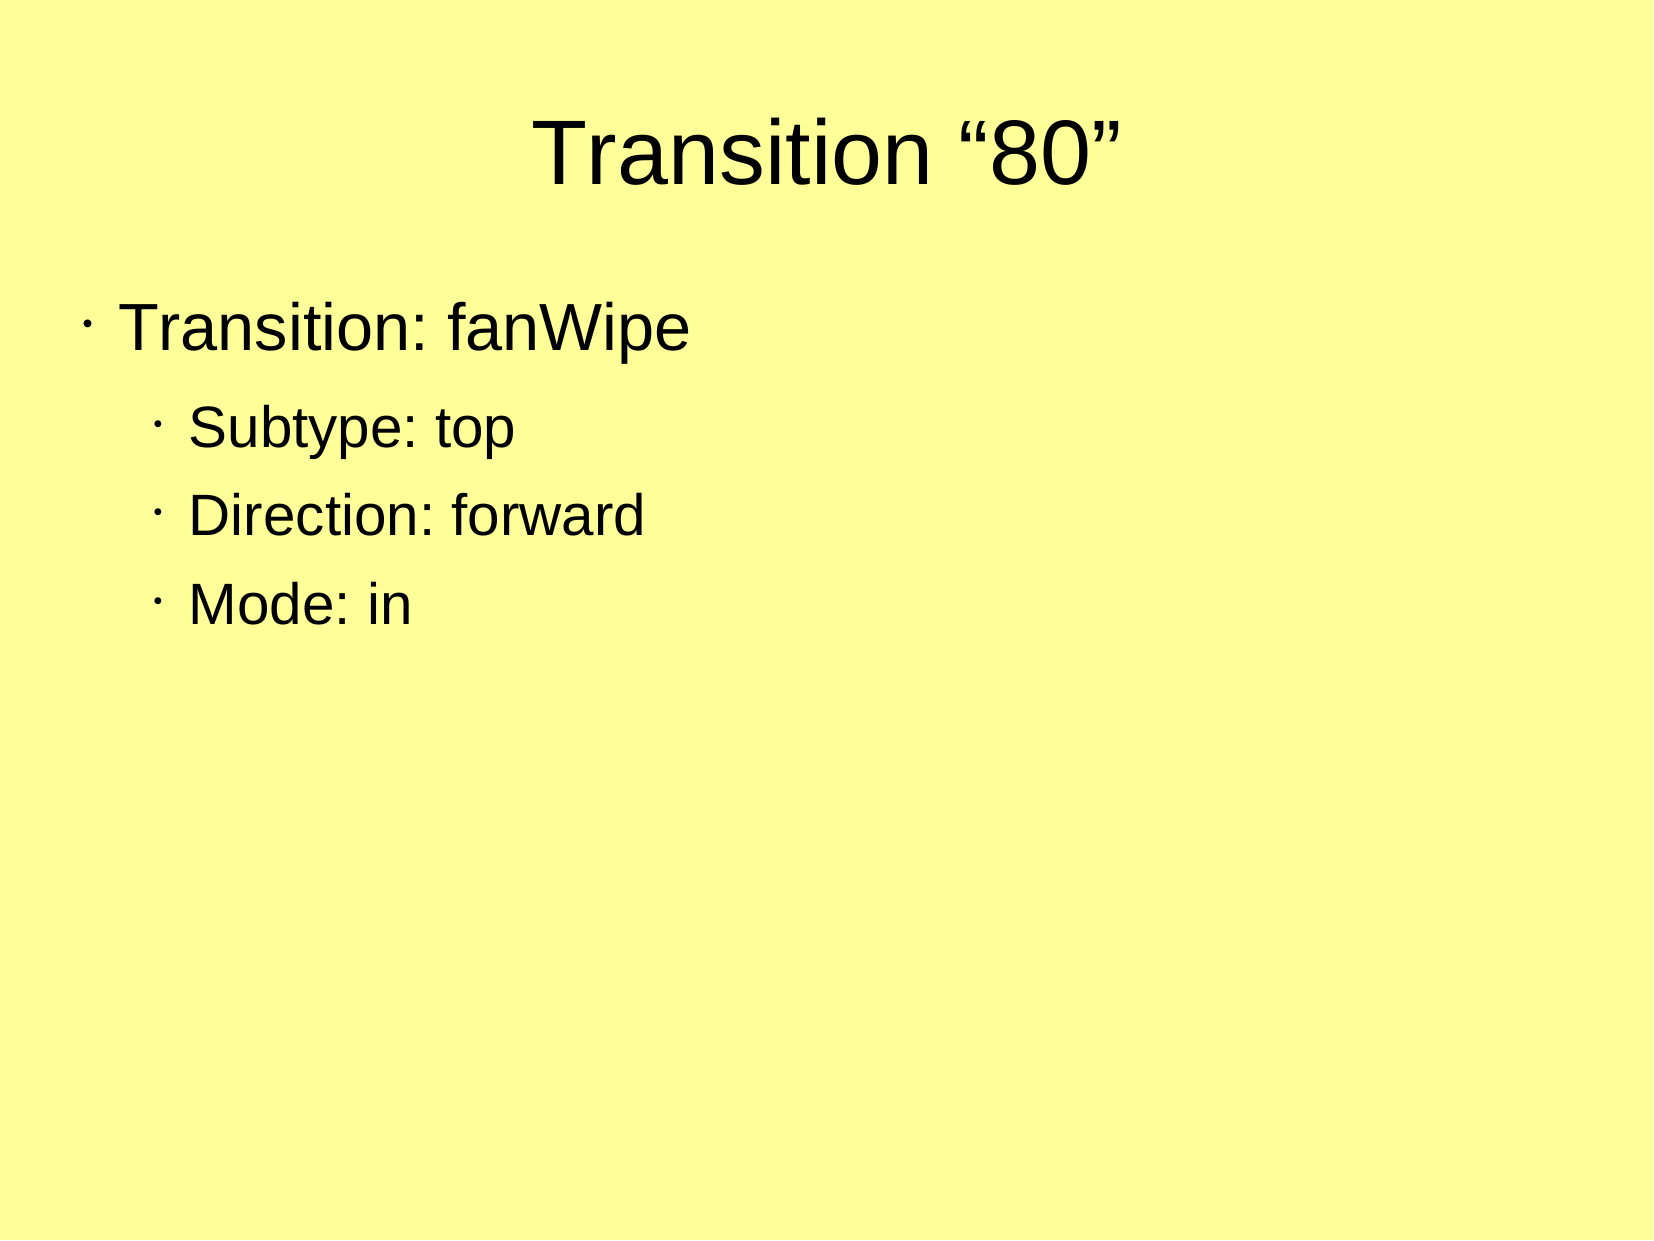

# Transition “80”
Transition: fanWipe
Subtype: top
Direction: forward
Mode: in